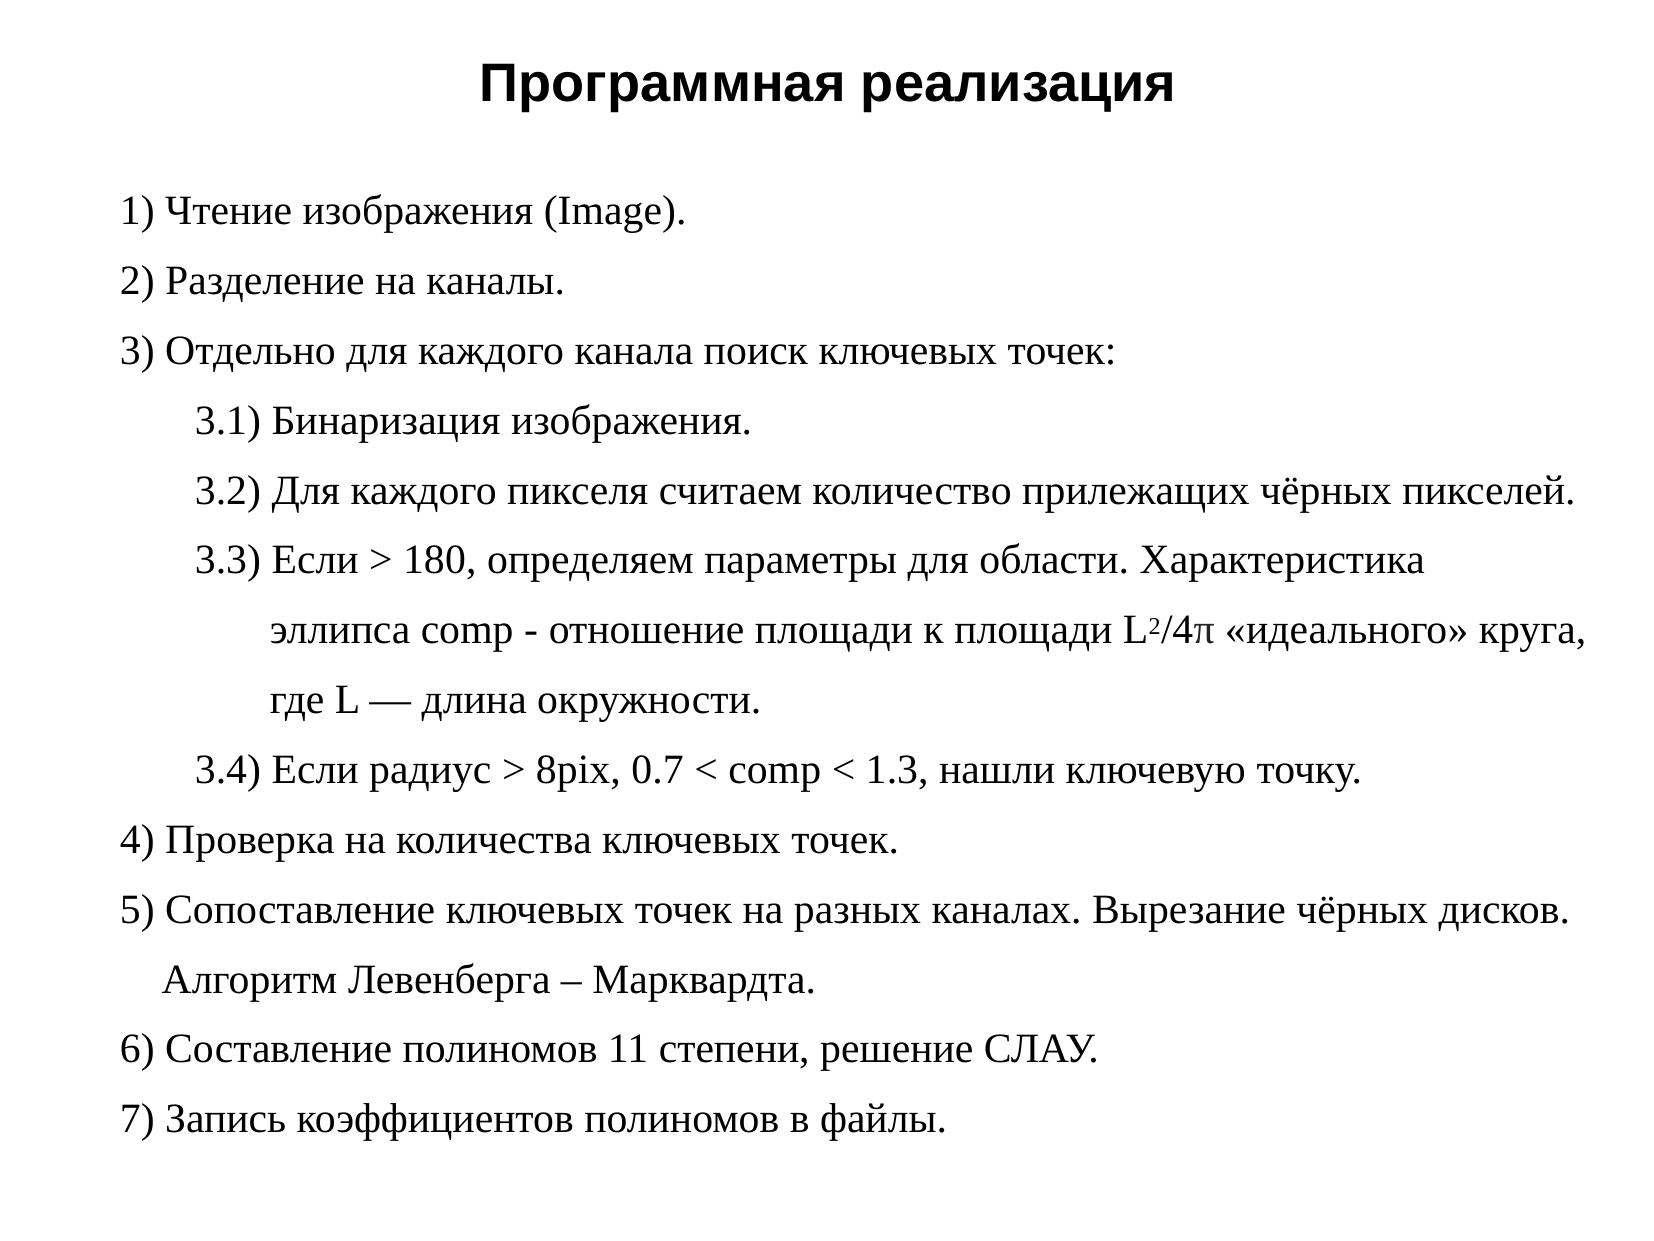

Программная реализация
1) Чтение изображения (Image).
2) Разделение на каналы.
3) Отдельно для каждого канала поиск ключевых точек:
	3.1) Бинаризация изображения.
	3.2) Для каждого пикселя считаем количество прилежащих чёрных пикселей.
	3.3) Если > 180, определяем параметры для области. Характеристика
		эллипса comp - отношение площади к площади L2/4π «идеального» круга,
		где L — длина окружности.
	3.4) Если радиус > 8pix, 0.7 < comp < 1.3, нашли ключевую точку.
4) Проверка на количеcтва ключевых точек.
5) Сопоставление ключевых точек на разных каналах. Вырезание чёрных дисков.
 Алгоритм Левенберга – Марквардта.
6) Составление полиномов 11 степени, решение СЛАУ.
7) Запись коэффициентов полиномов в файлы.